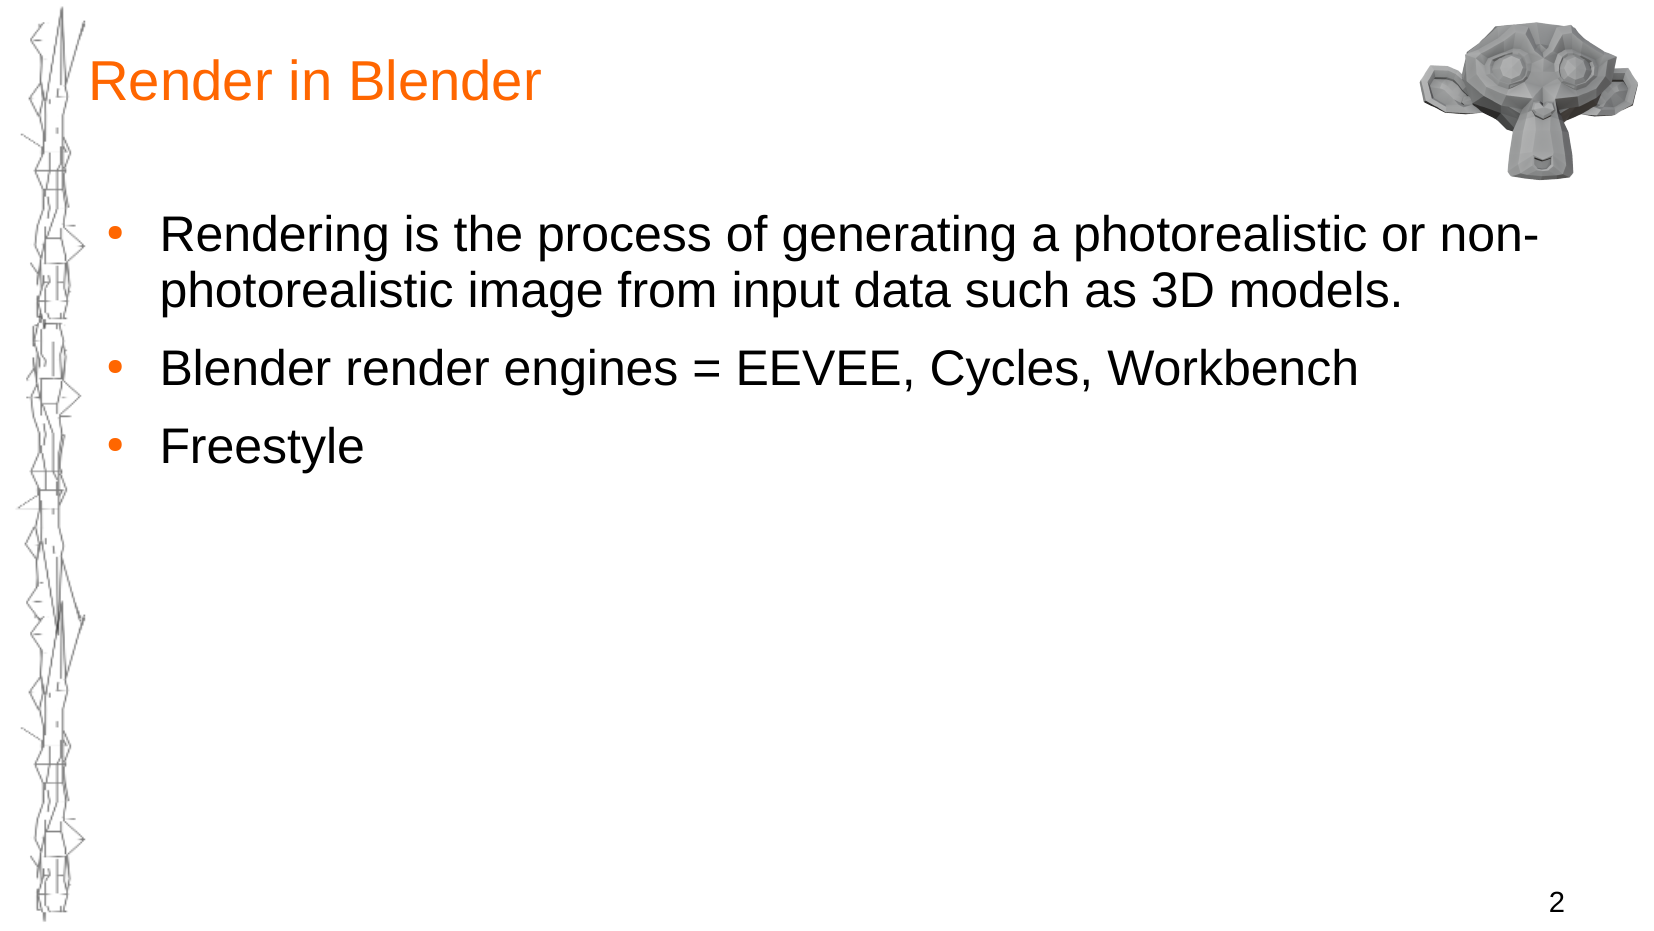

# Render in Blender
Rendering is the process of generating a photorealistic or non-photorealistic image from input data such as 3D models.
Blender render engines = EEVEE, Cycles, Workbench
Freestyle
2